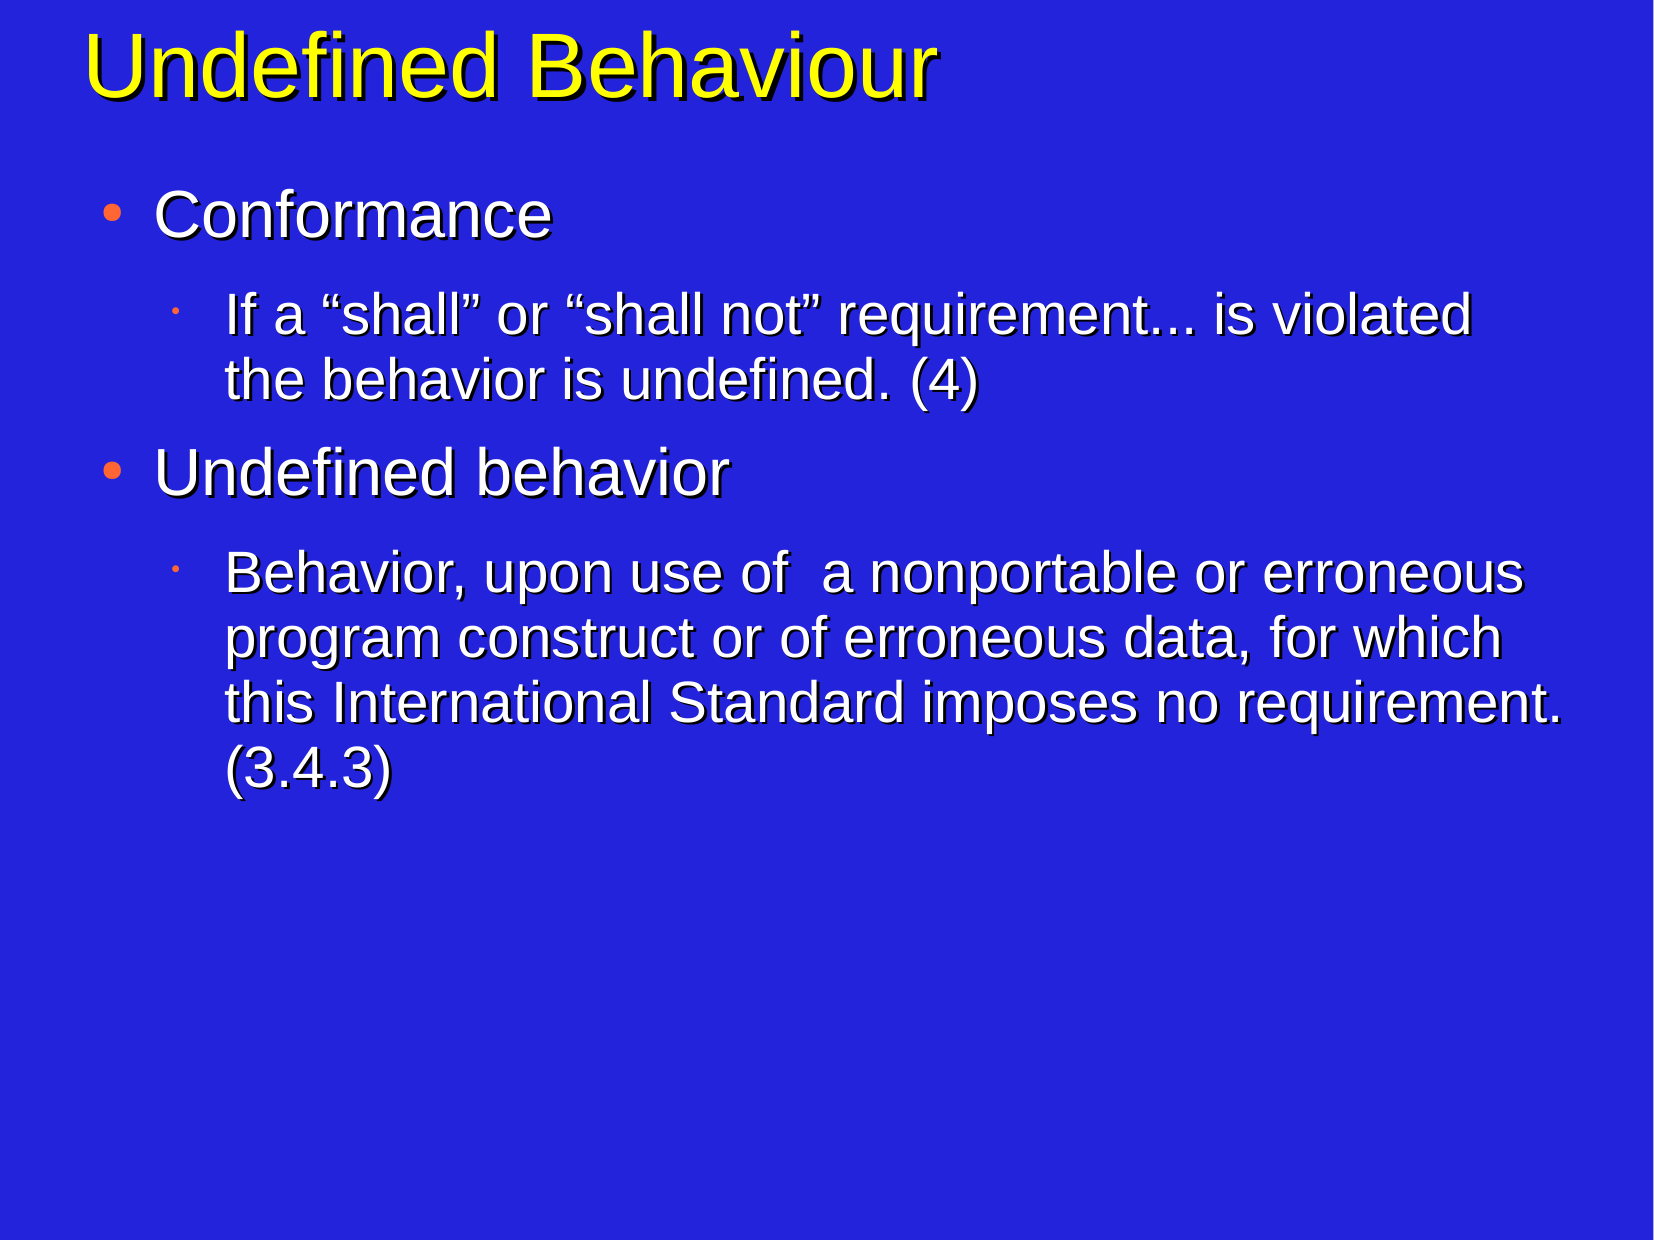

# Undefined Behaviour
Conformance
If a “shall” or “shall not” requirement... is violated the behavior is undefined. (4)
Undefined behavior
Behavior, upon use of a nonportable or erroneous program construct or of erroneous data, for which this International Standard imposes no requirement. (3.4.3)